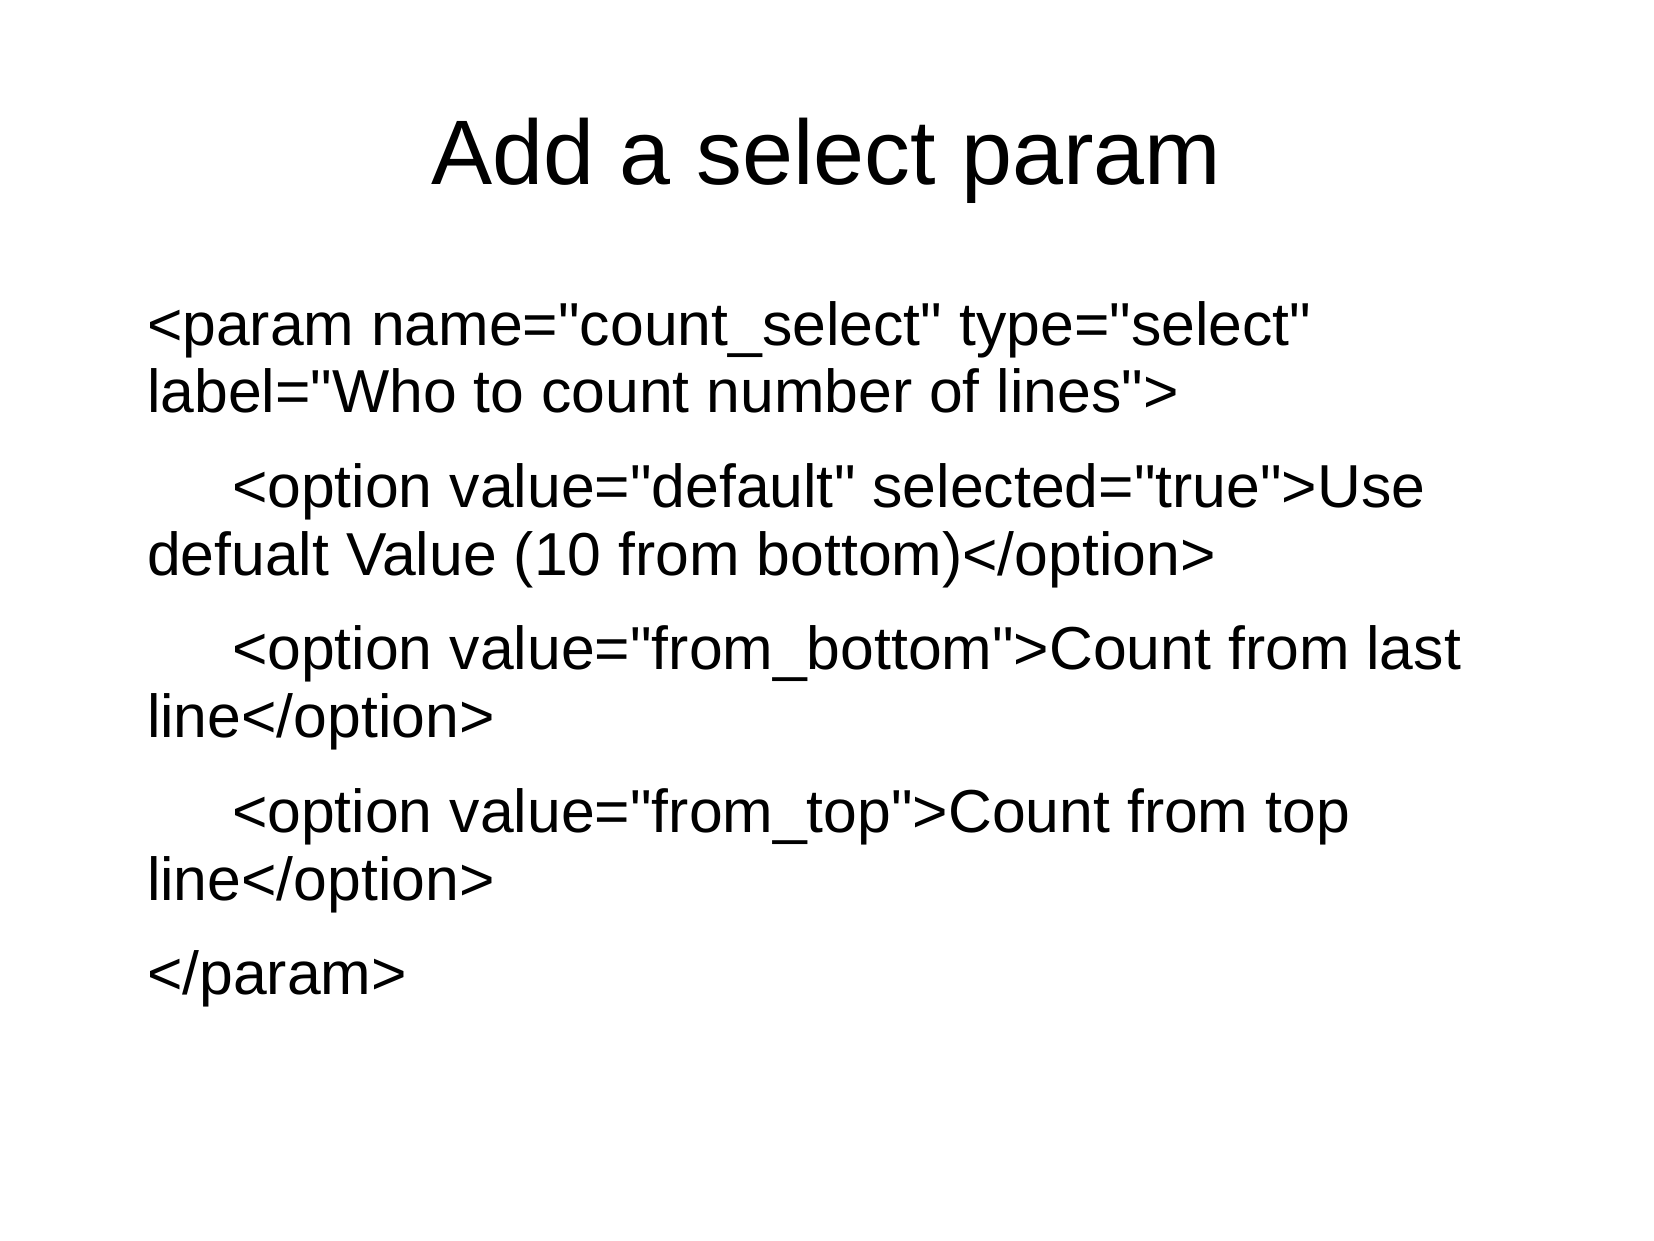

# Add a select param
<param name="count_select" type="select" label="Who to count number of lines">
 <option value="default" selected="true">Use defualt Value (10 from bottom)</option>
 <option value="from_bottom">Count from last line</option>
 <option value="from_top">Count from top line</option>
</param>